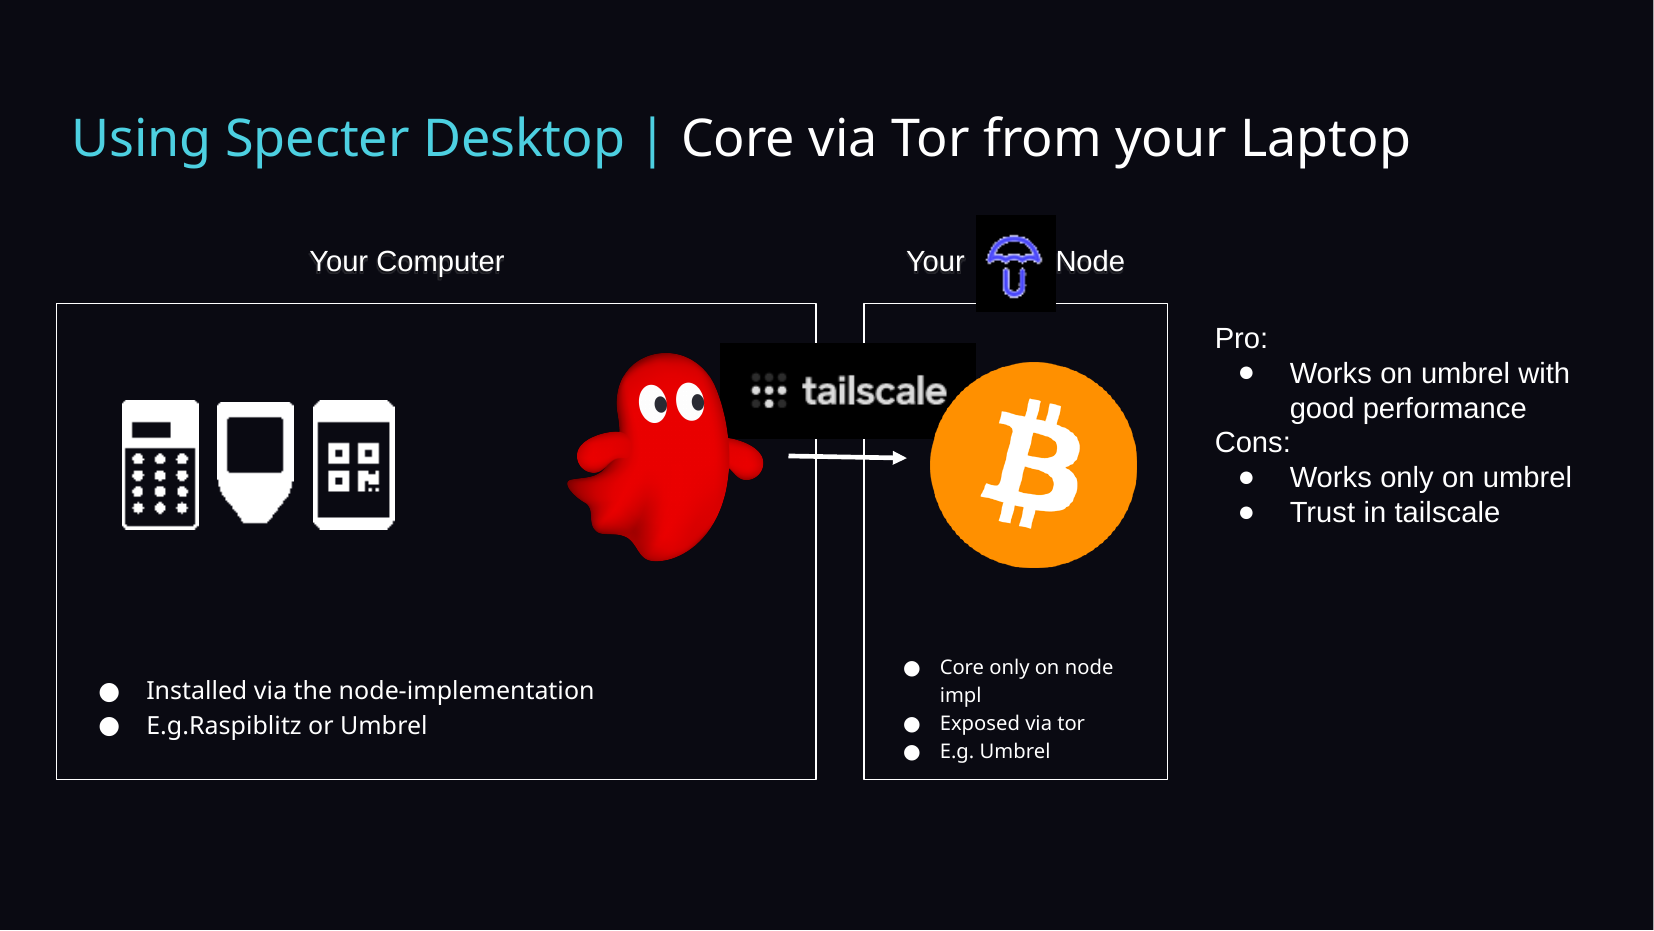

Using Specter Desktop | Core via Tor from your Laptop
Your Computer
Your Node
# Installed via the node-implementation
E.g.Raspiblitz or Umbrel
Core only on node impl
Exposed via tor
E.g. Umbrel
Pro:
Works on umbrel with good performance
Cons:
Works only on umbrel
Trust in tailscale